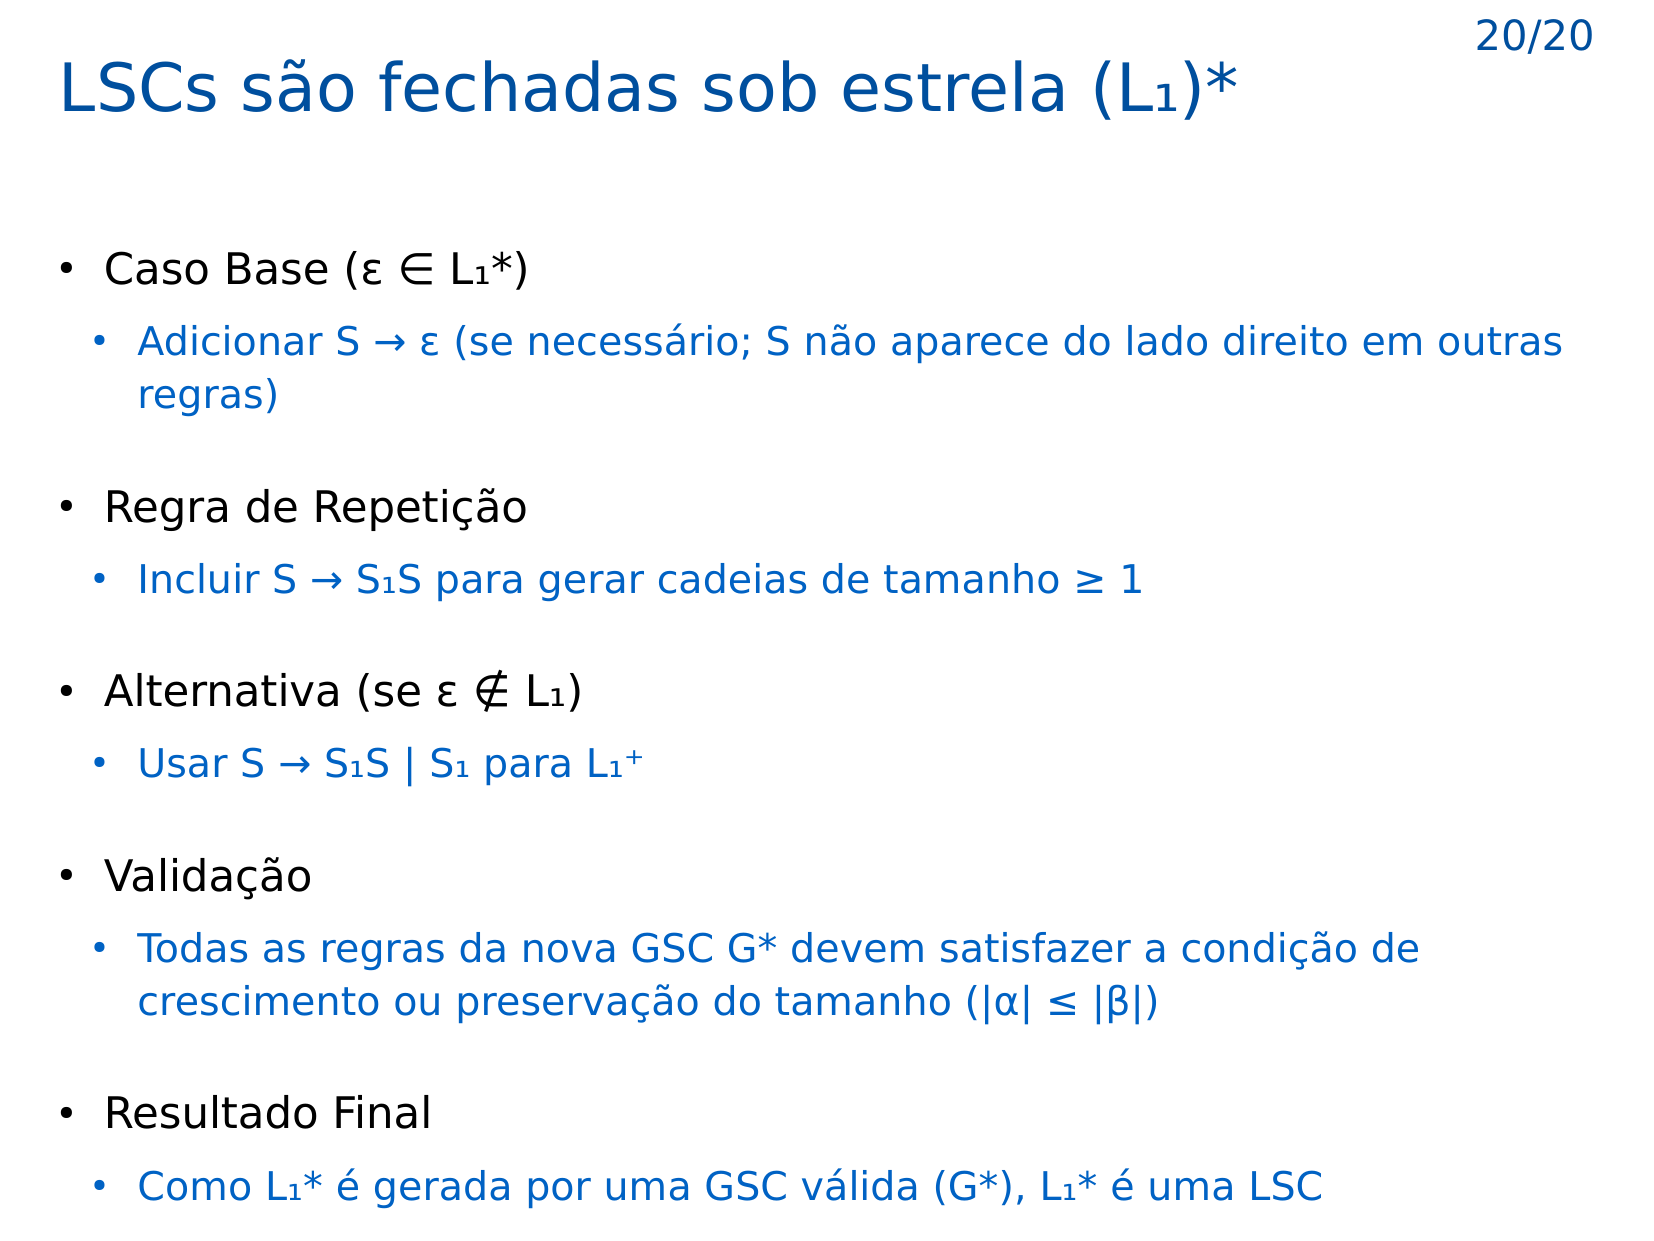

20
# LSCs são fechadas sob estrela (L₁)*
Caso Base (ε ∈ L₁*)
Adicionar S → ε (se necessário; S não aparece do lado direito em outras regras)
Regra de Repetição
Incluir S → S₁S para gerar cadeias de tamanho ≥ 1
Alternativa (se ε ∉ L₁)
Usar S → S₁S | S₁ para L₁⁺
Validação
Todas as regras da nova GSC G* devem satisfazer a condição de crescimento ou preservação do tamanho (|α| ≤ |β|)
Resultado Final
Como L₁* é gerada por uma GSC válida (G*), L₁* é uma LSC